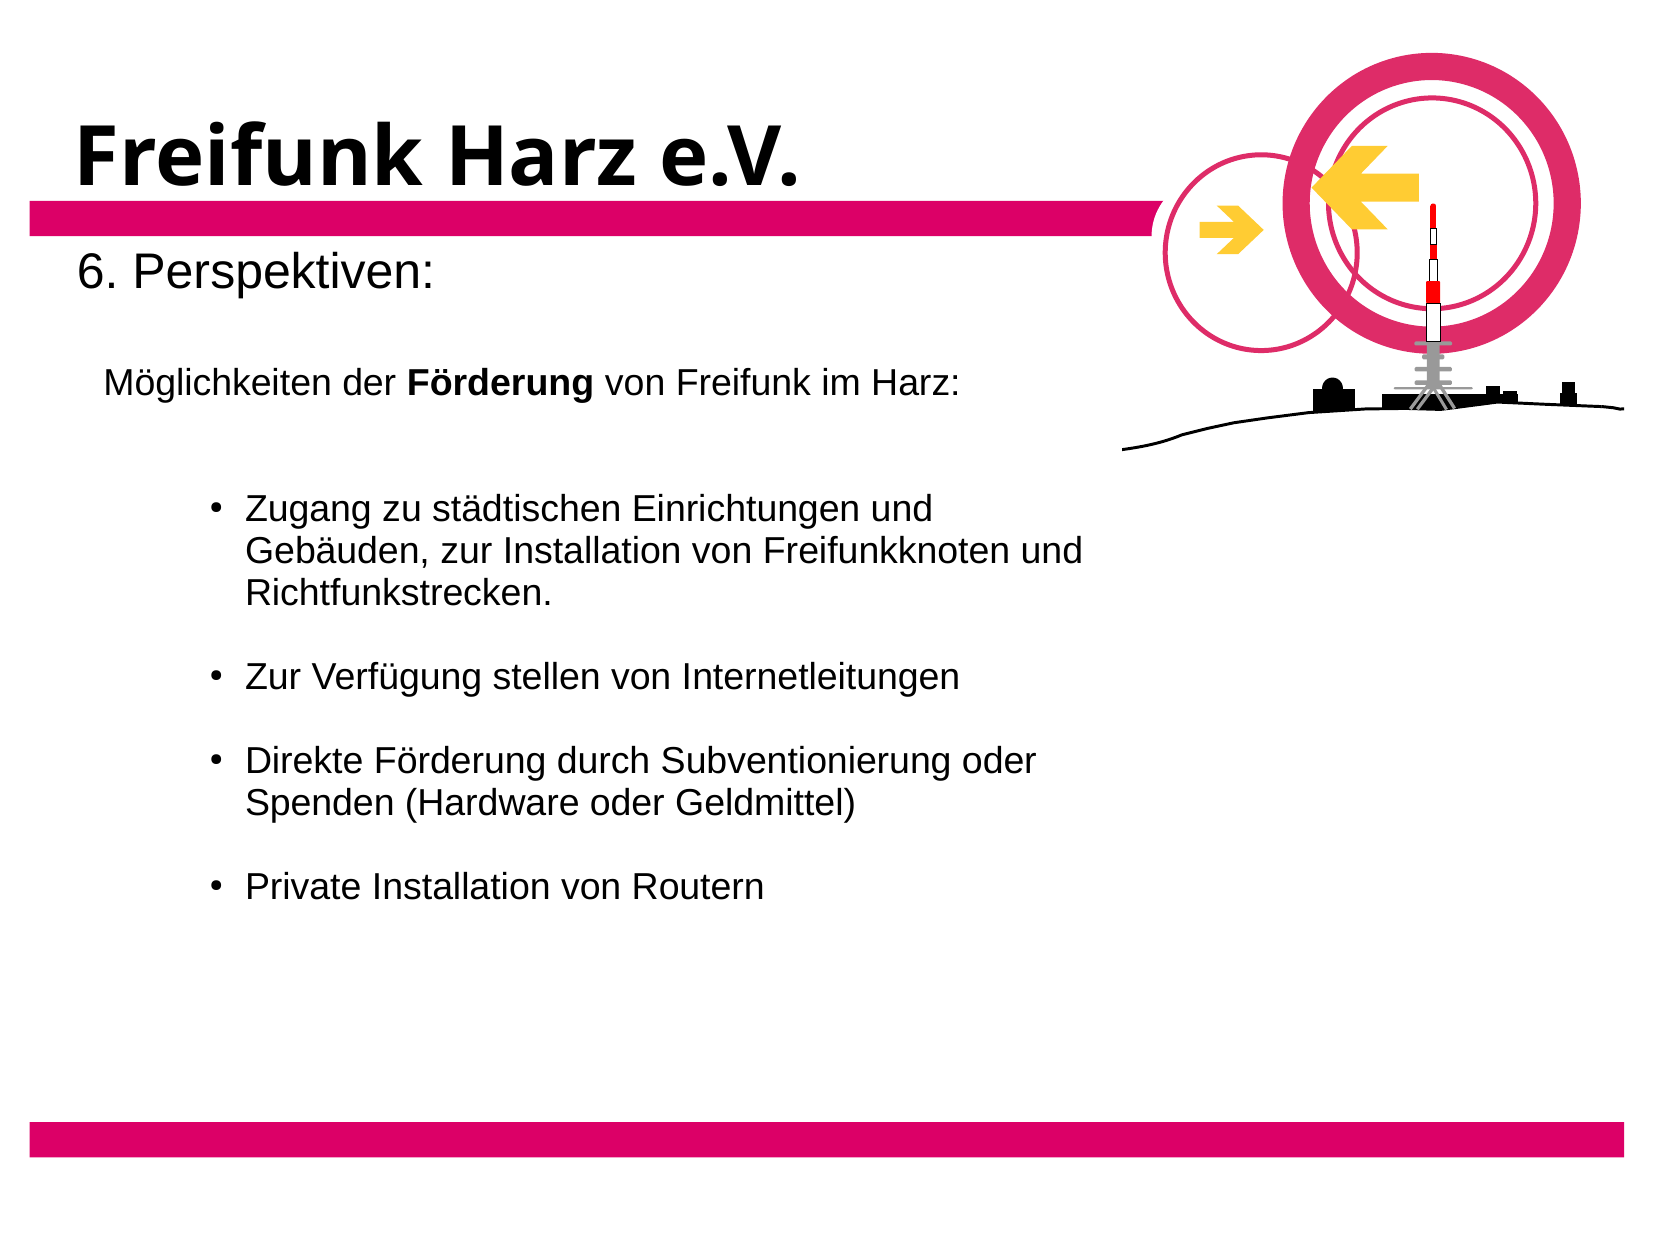

# 6. Perspektiven:
Möglichkeiten der Förderung von Freifunk im Harz:
Zugang zu städtischen Einrichtungen und Gebäuden, zur Installation von Freifunkknoten und Richtfunkstrecken.
Zur Verfügung stellen von Internetleitungen
Direkte Förderung durch Subventionierung oder Spenden (Hardware oder Geldmittel)
Private Installation von Routern